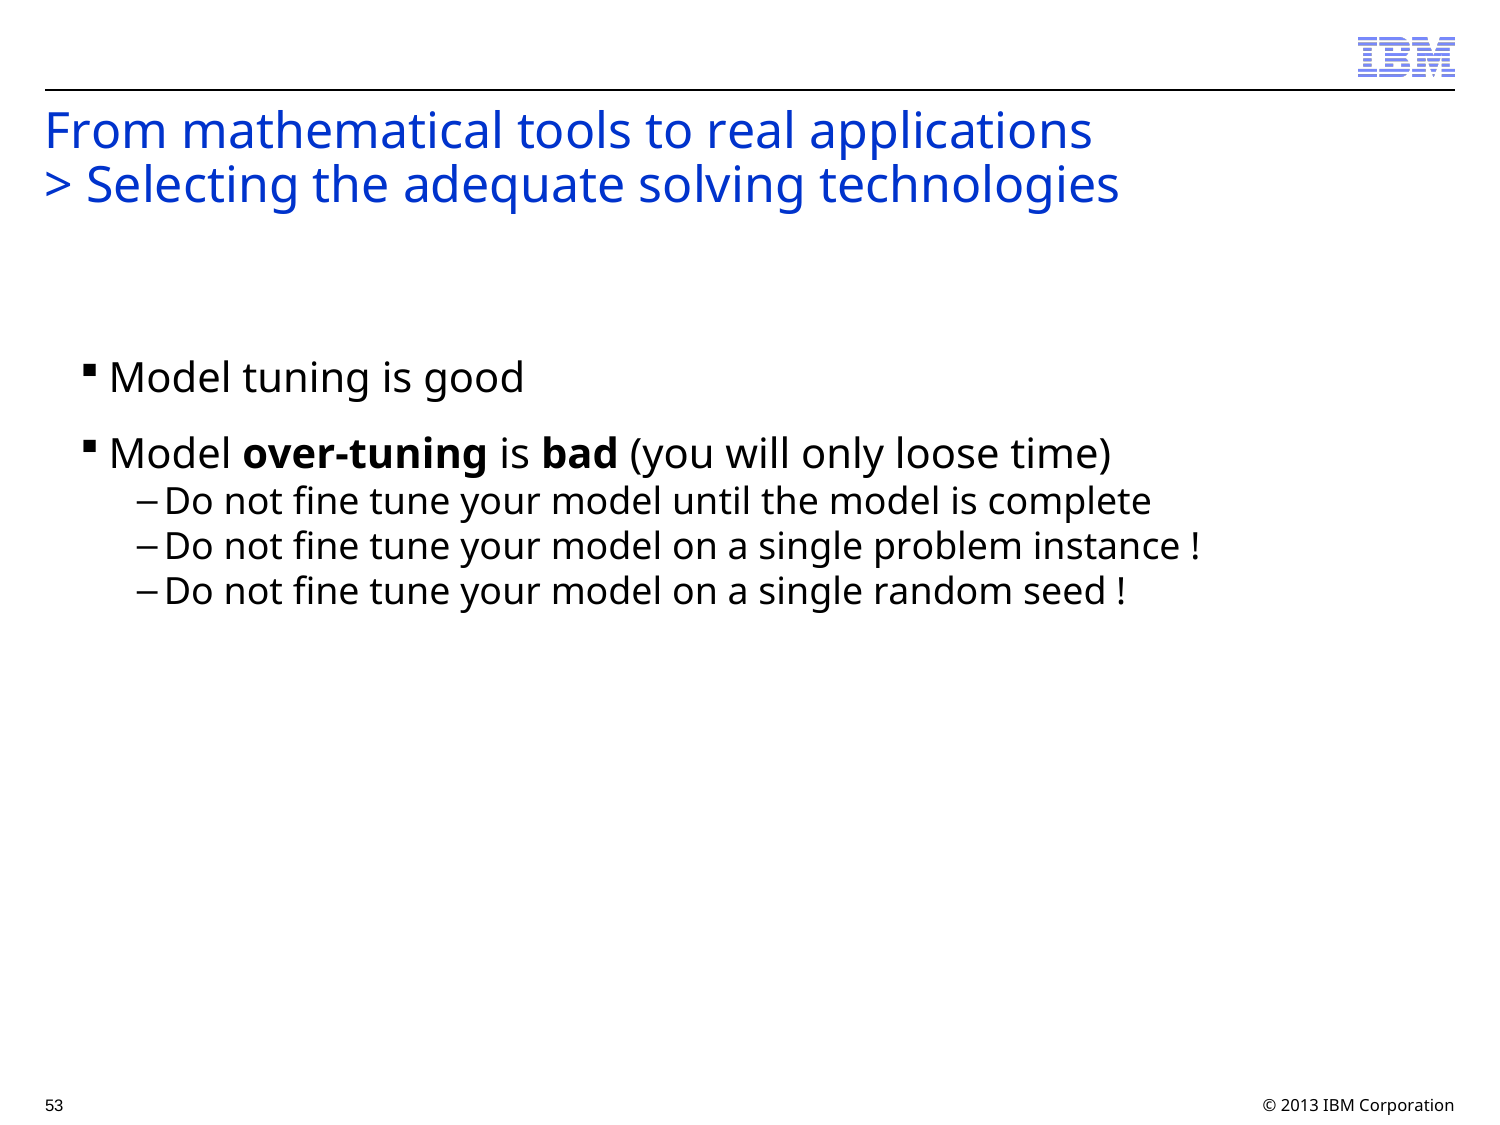

# From mathematical tools to real applications > Selecting the adequate solving technologies
Model tuning is good
Model over-tuning is bad (you will only loose time)
Do not fine tune your model until the model is complete
Do not fine tune your model on a single problem instance !
Do not fine tune your model on a single random seed !
53